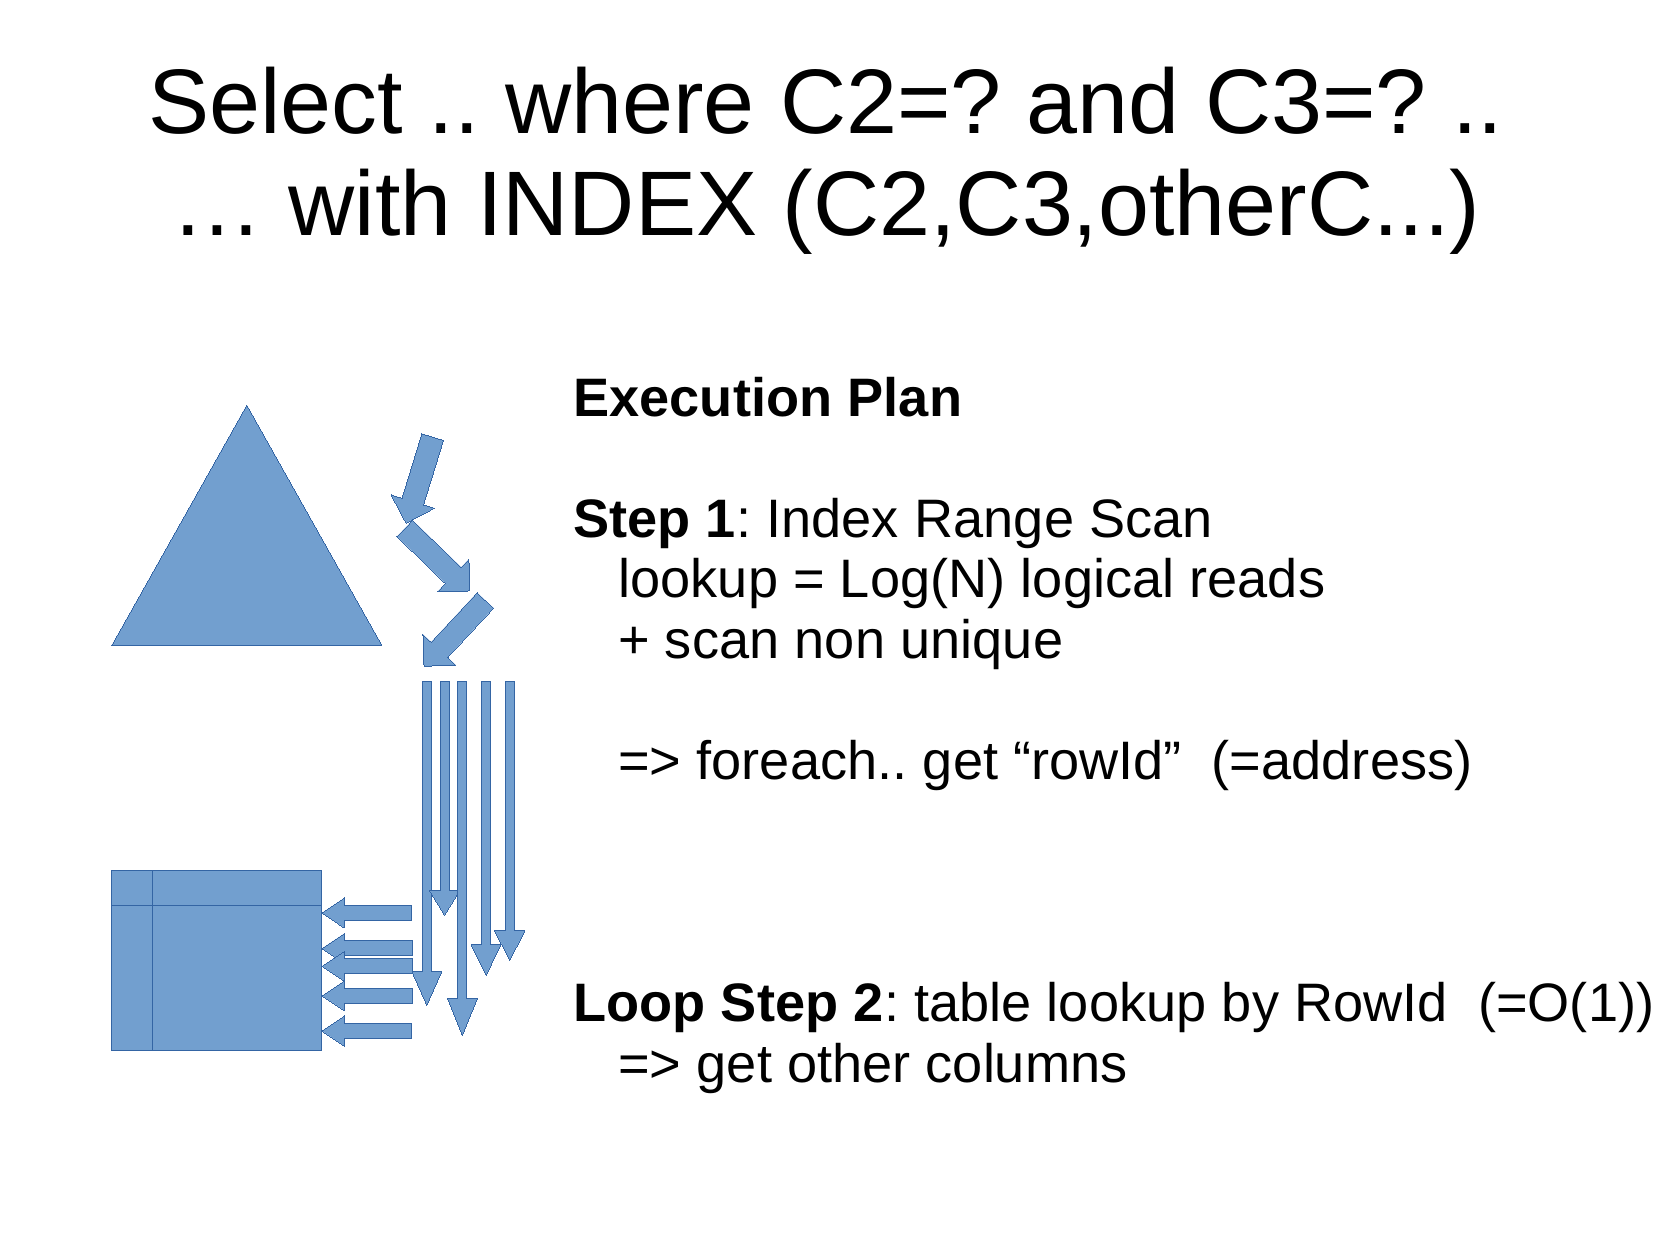

# Select .. where C2=? and C3=? .. … with INDEX (C2,C3,otherC...)
Execution Plan
Step 1: Index Range Scan
 lookup = Log(N) logical reads
 + scan non unique
 => foreach.. get “rowId” (=address)
Loop Step 2: table lookup by RowId (=O(1))
 => get other columns